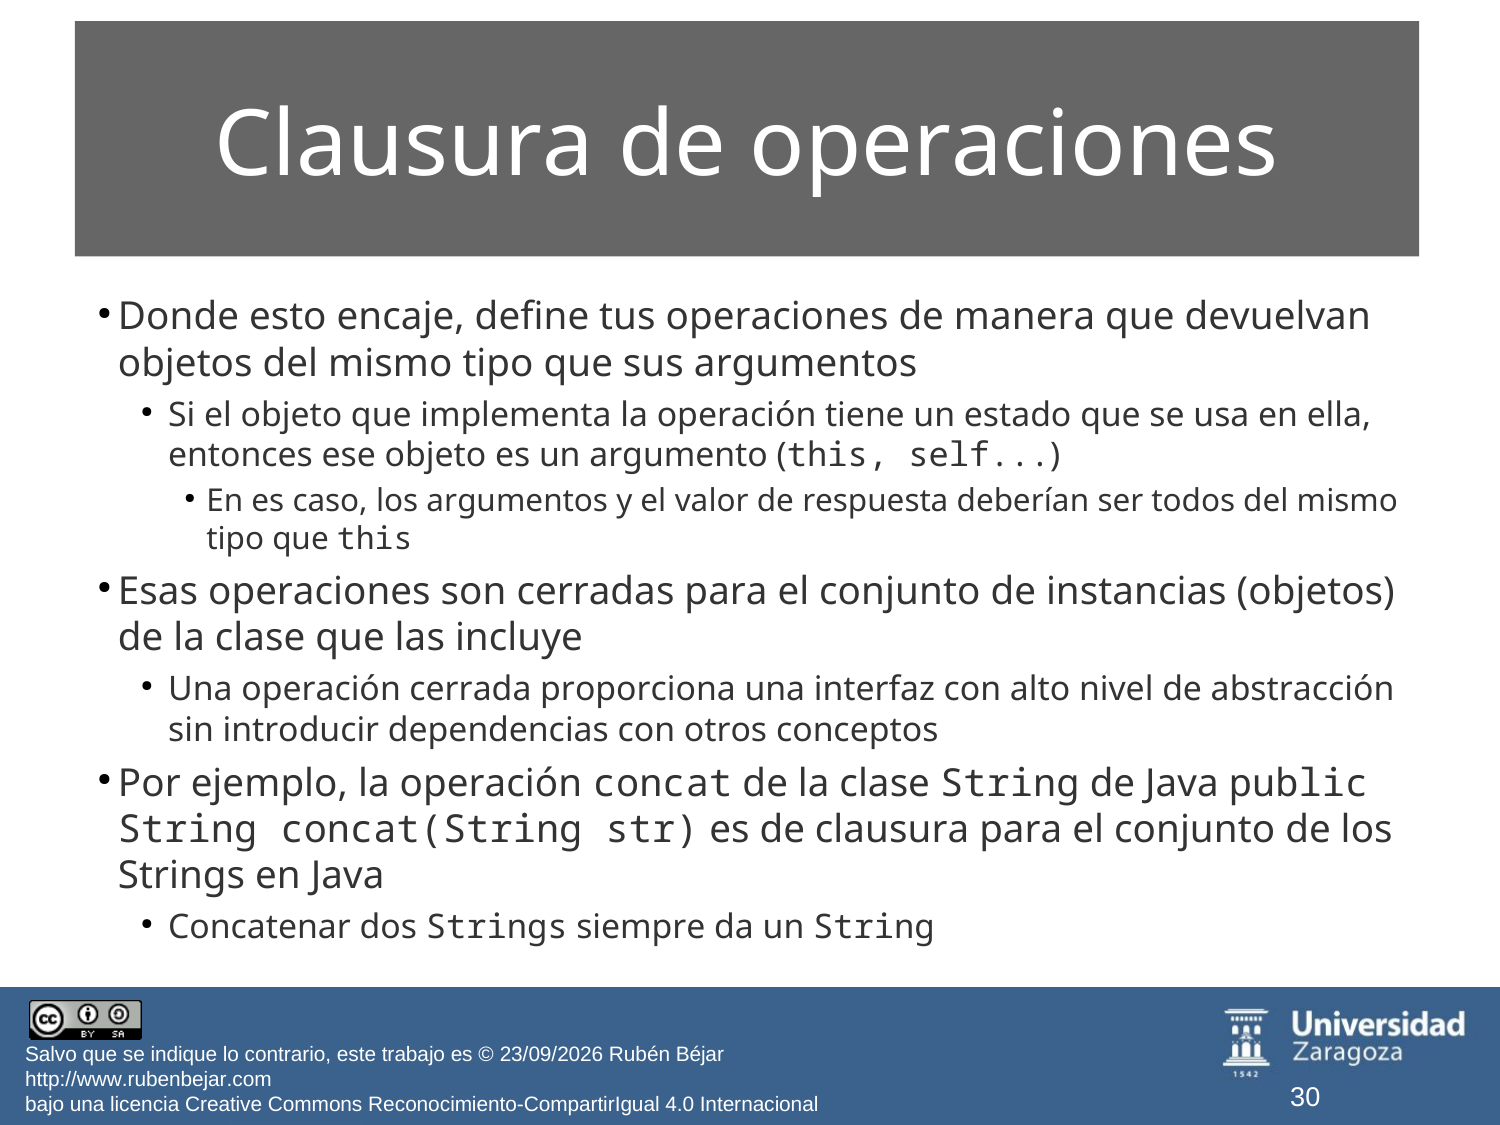

# Clausura de operaciones
Donde esto encaje, define tus operaciones de manera que devuelvan objetos del mismo tipo que sus argumentos
Si el objeto que implementa la operación tiene un estado que se usa en ella, entonces ese objeto es un argumento (this, self...)
En es caso, los argumentos y el valor de respuesta deberían ser todos del mismo tipo que this
Esas operaciones son cerradas para el conjunto de instancias (objetos) de la clase que las incluye
Una operación cerrada proporciona una interfaz con alto nivel de abstracción sin introducir dependencias con otros conceptos
Por ejemplo, la operación concat de la clase String de Java public String concat(String str) es de clausura para el conjunto de los Strings en Java
Concatenar dos Strings siempre da un String